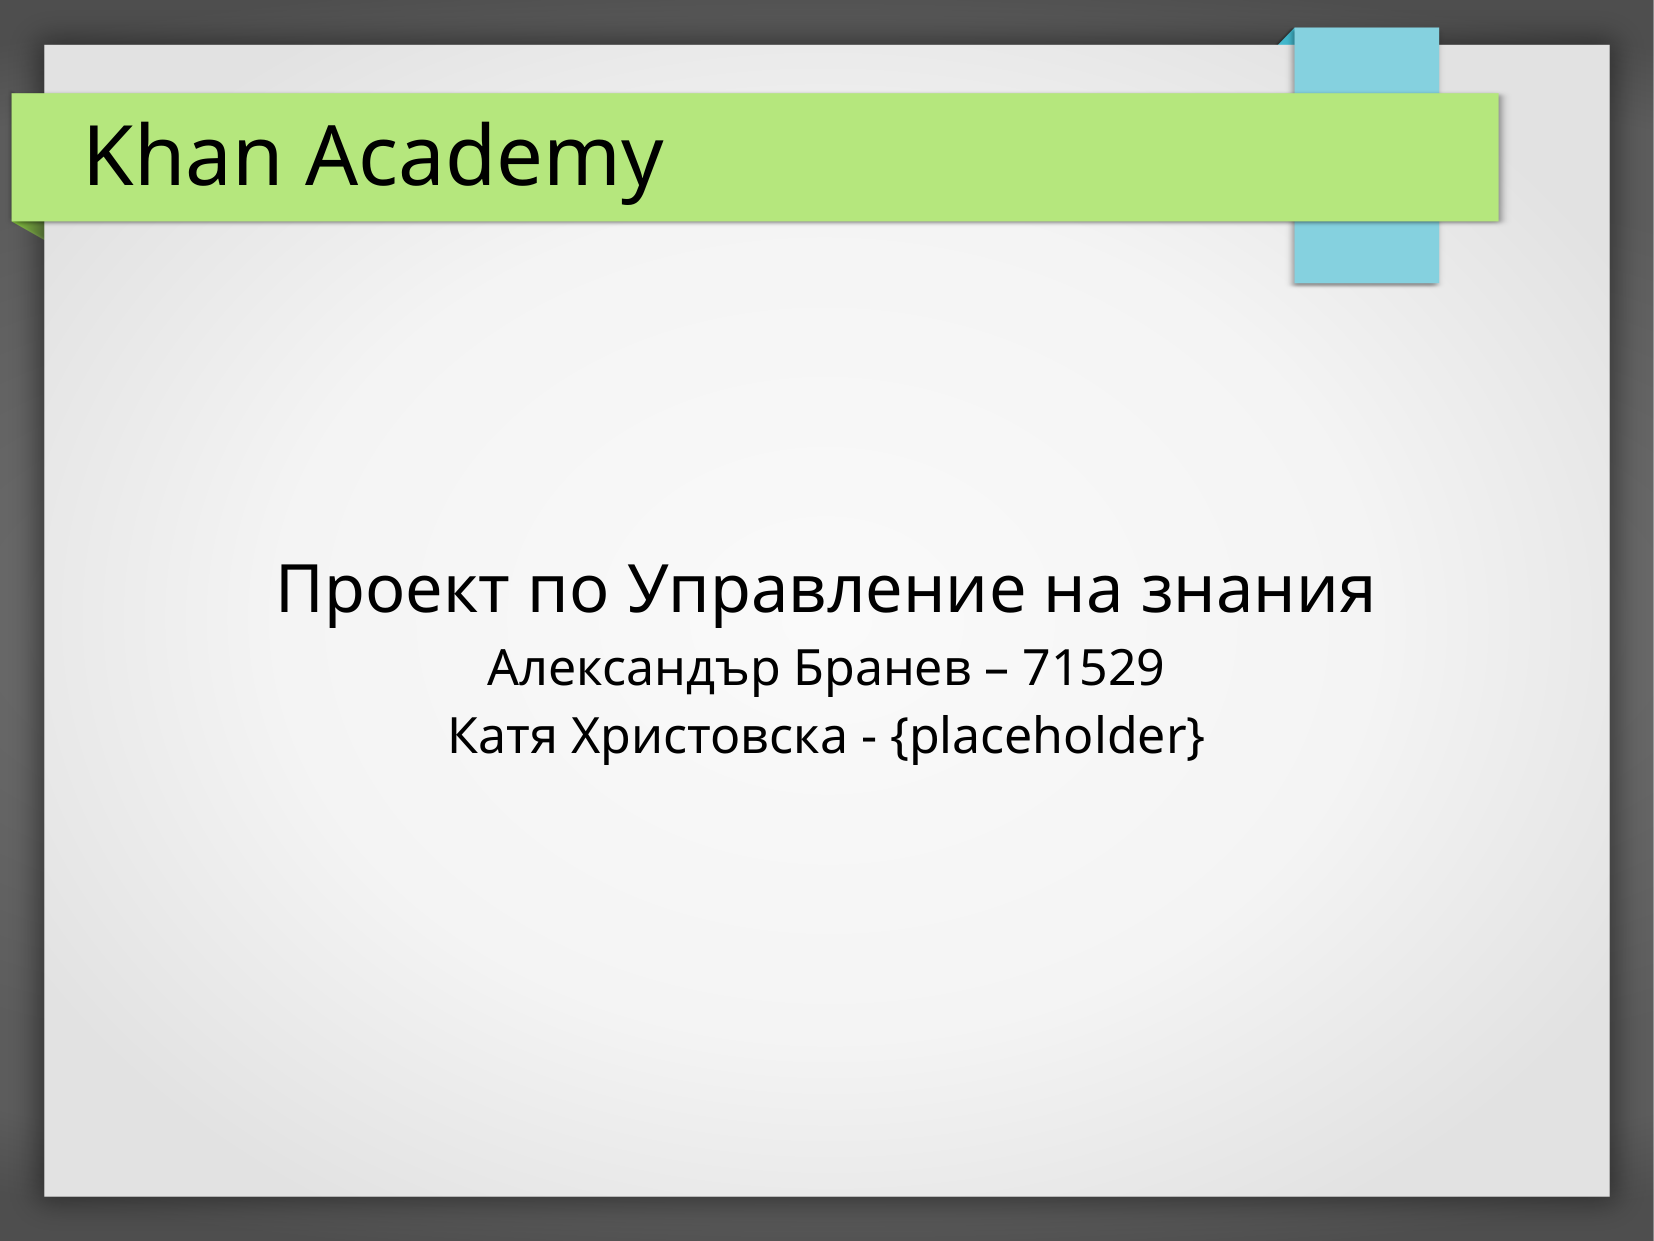

# Khan Academy
Проект по Управление на знания
Александър Бранев – 71529
Катя Христовска - {placeholder}